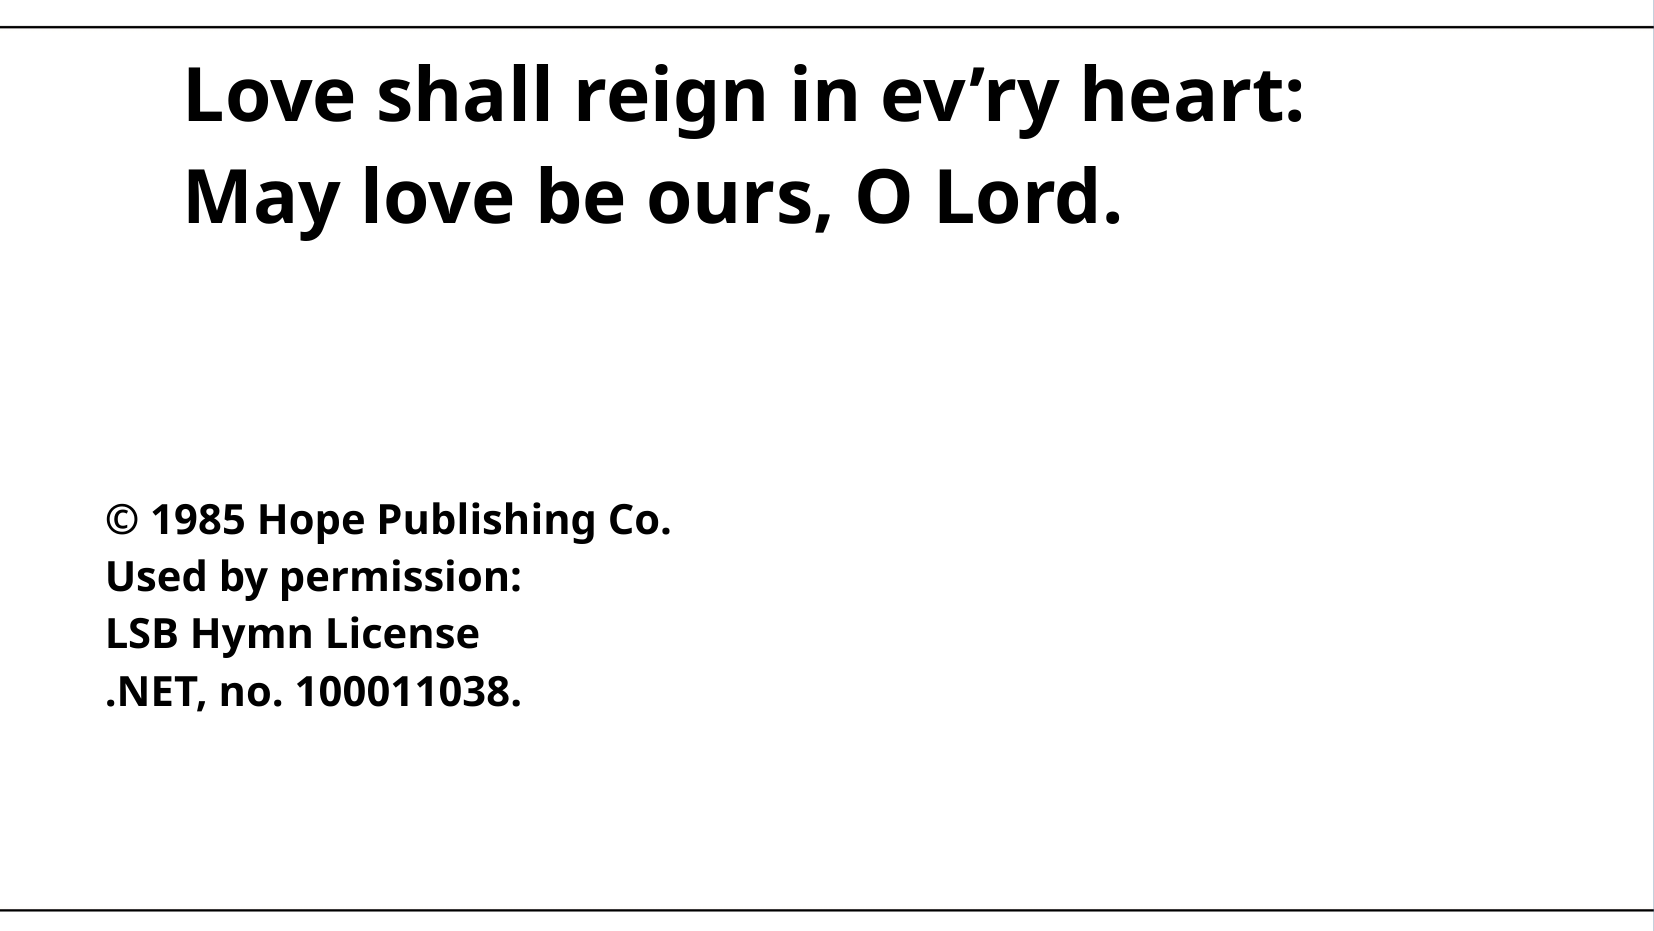

Love shall reign in ev’ry heart:
 May love be ours, O Lord.
© 1985 Hope Publishing Co.
Used by permission:
LSB Hymn License
.NET, no. 100011038.